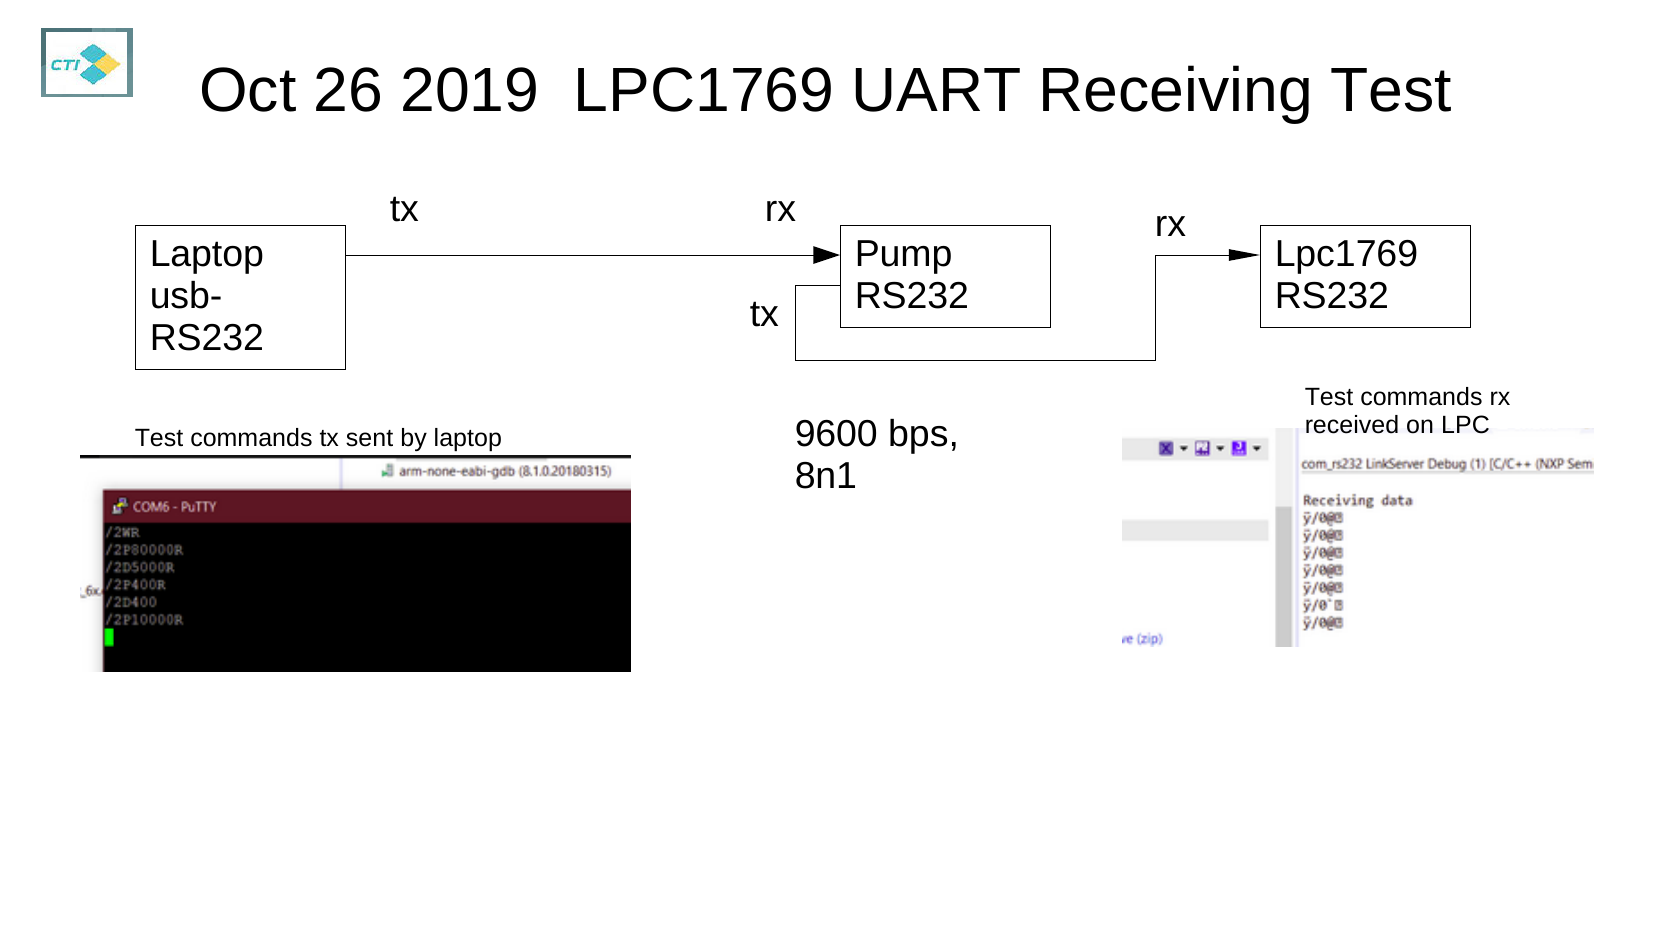

# Oct 26 2019 LPC1769 UART Receiving Test
tx
rx
rx
Laptop usb-RS232
Pump RS232
Lpc1769 RS232
tx
Test commands rx received on LPC
9600 bps, 8n1
Test commands tx sent by laptop